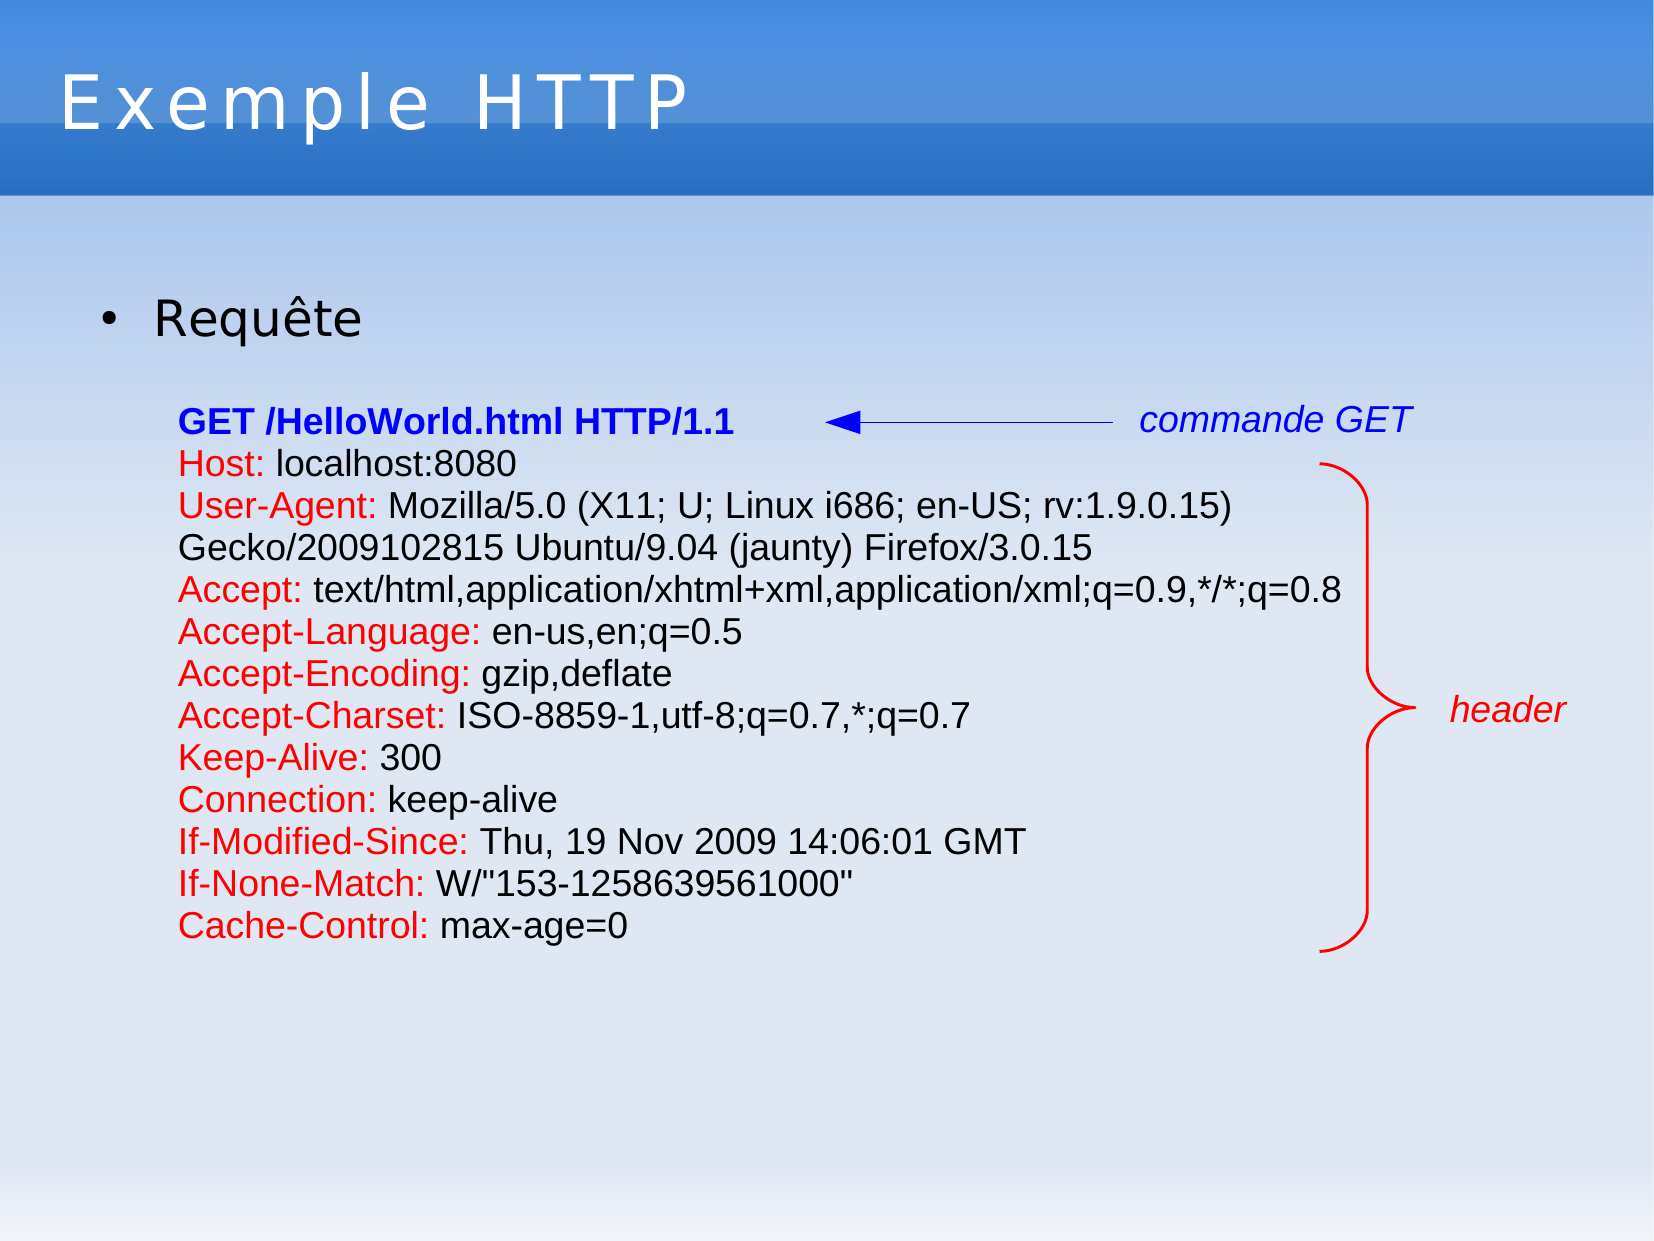

# Exemple HTTP
Requête
commande GET
GET /HelloWorld.html HTTP/1.1
Host: localhost:8080
User-Agent: Mozilla/5.0 (X11; U; Linux i686; en-US; rv:1.9.0.15) Gecko/2009102815 Ubuntu/9.04 (jaunty) Firefox/3.0.15
Accept: text/html,application/xhtml+xml,application/xml;q=0.9,*/*;q=0.8
Accept-Language: en-us,en;q=0.5
Accept-Encoding: gzip,deflate
Accept-Charset: ISO-8859-1,utf-8;q=0.7,*;q=0.7
Keep-Alive: 300
Connection: keep-alive
If-Modified-Since: Thu, 19 Nov 2009 14:06:01 GMT
If-None-Match: W/"153-1258639561000"
Cache-Control: max-age=0
header